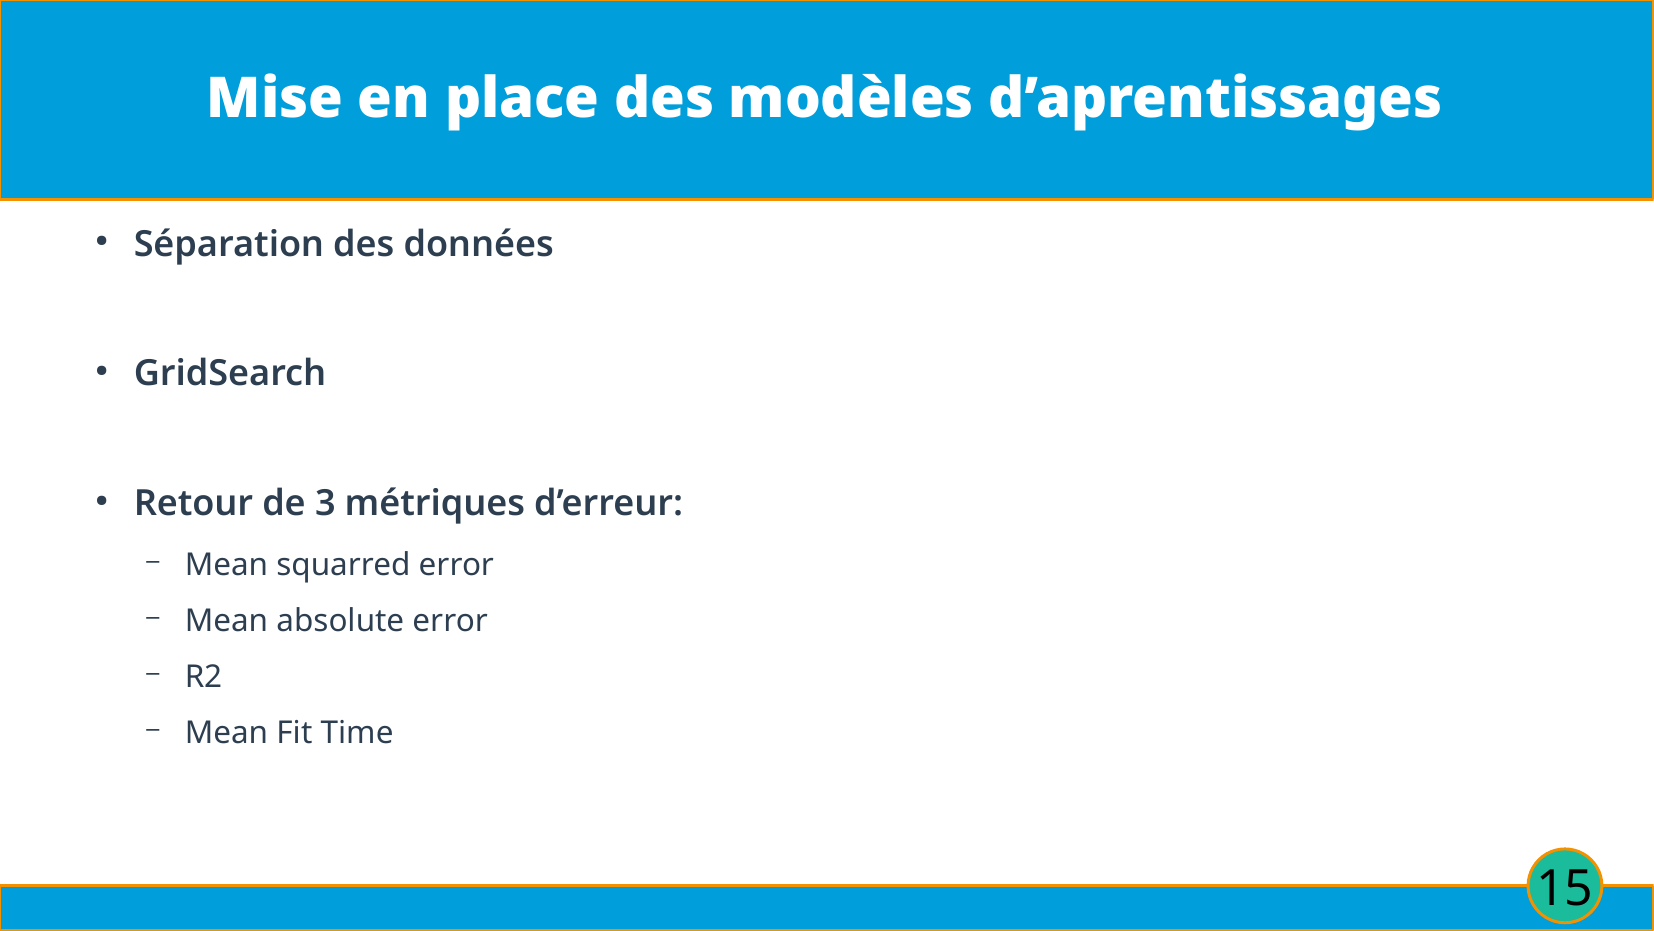

# Mise en place des modèles d’aprentissages
Séparation des données
GridSearch
Retour de 3 métriques d’erreur:
Mean squarred error
Mean absolute error
R2
Mean Fit Time